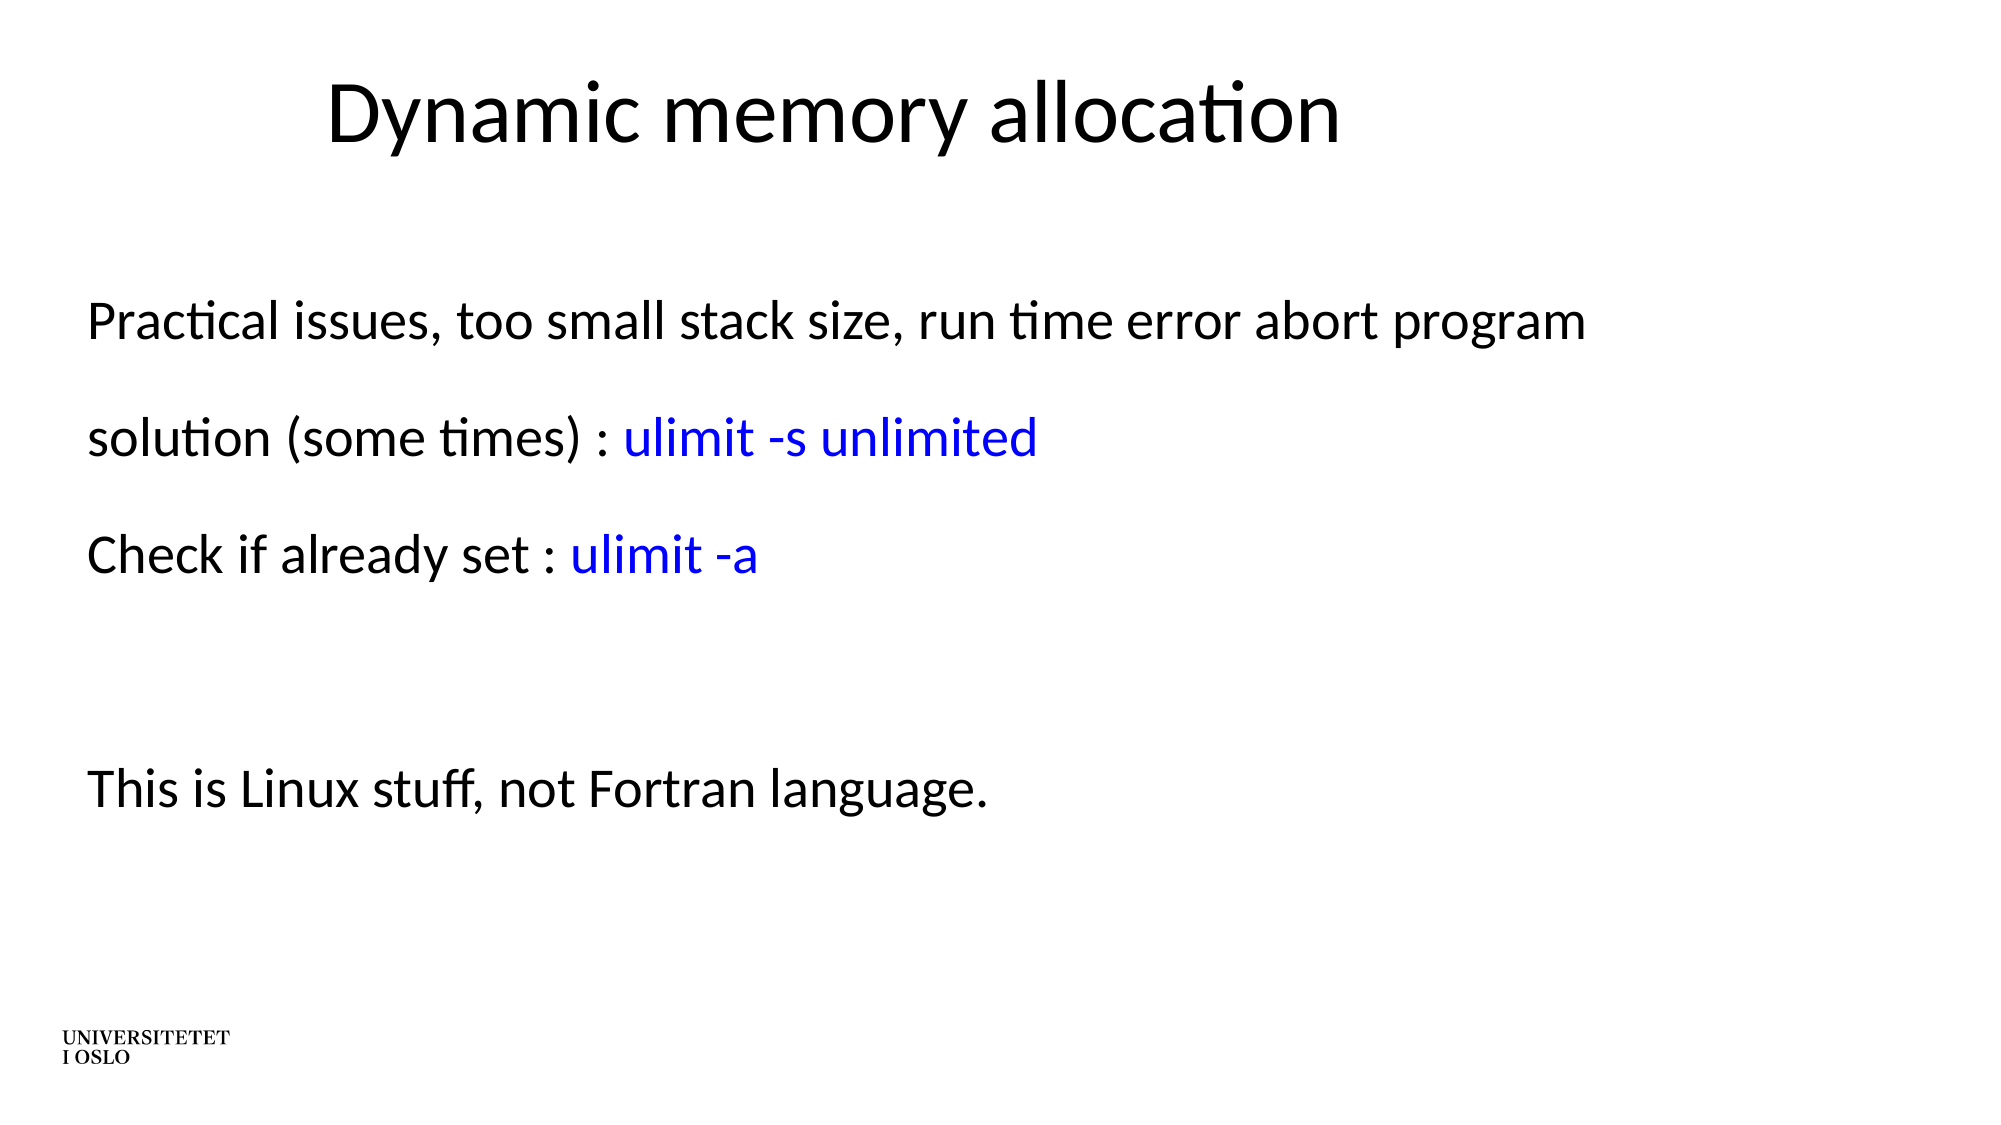

Dynamic memory allocation
Practical issues, too small stack size, run time error abort program
solution (some times) : ulimit -s unlimited
Check if already set : ulimit -a
This is Linux stuff, not Fortran language.